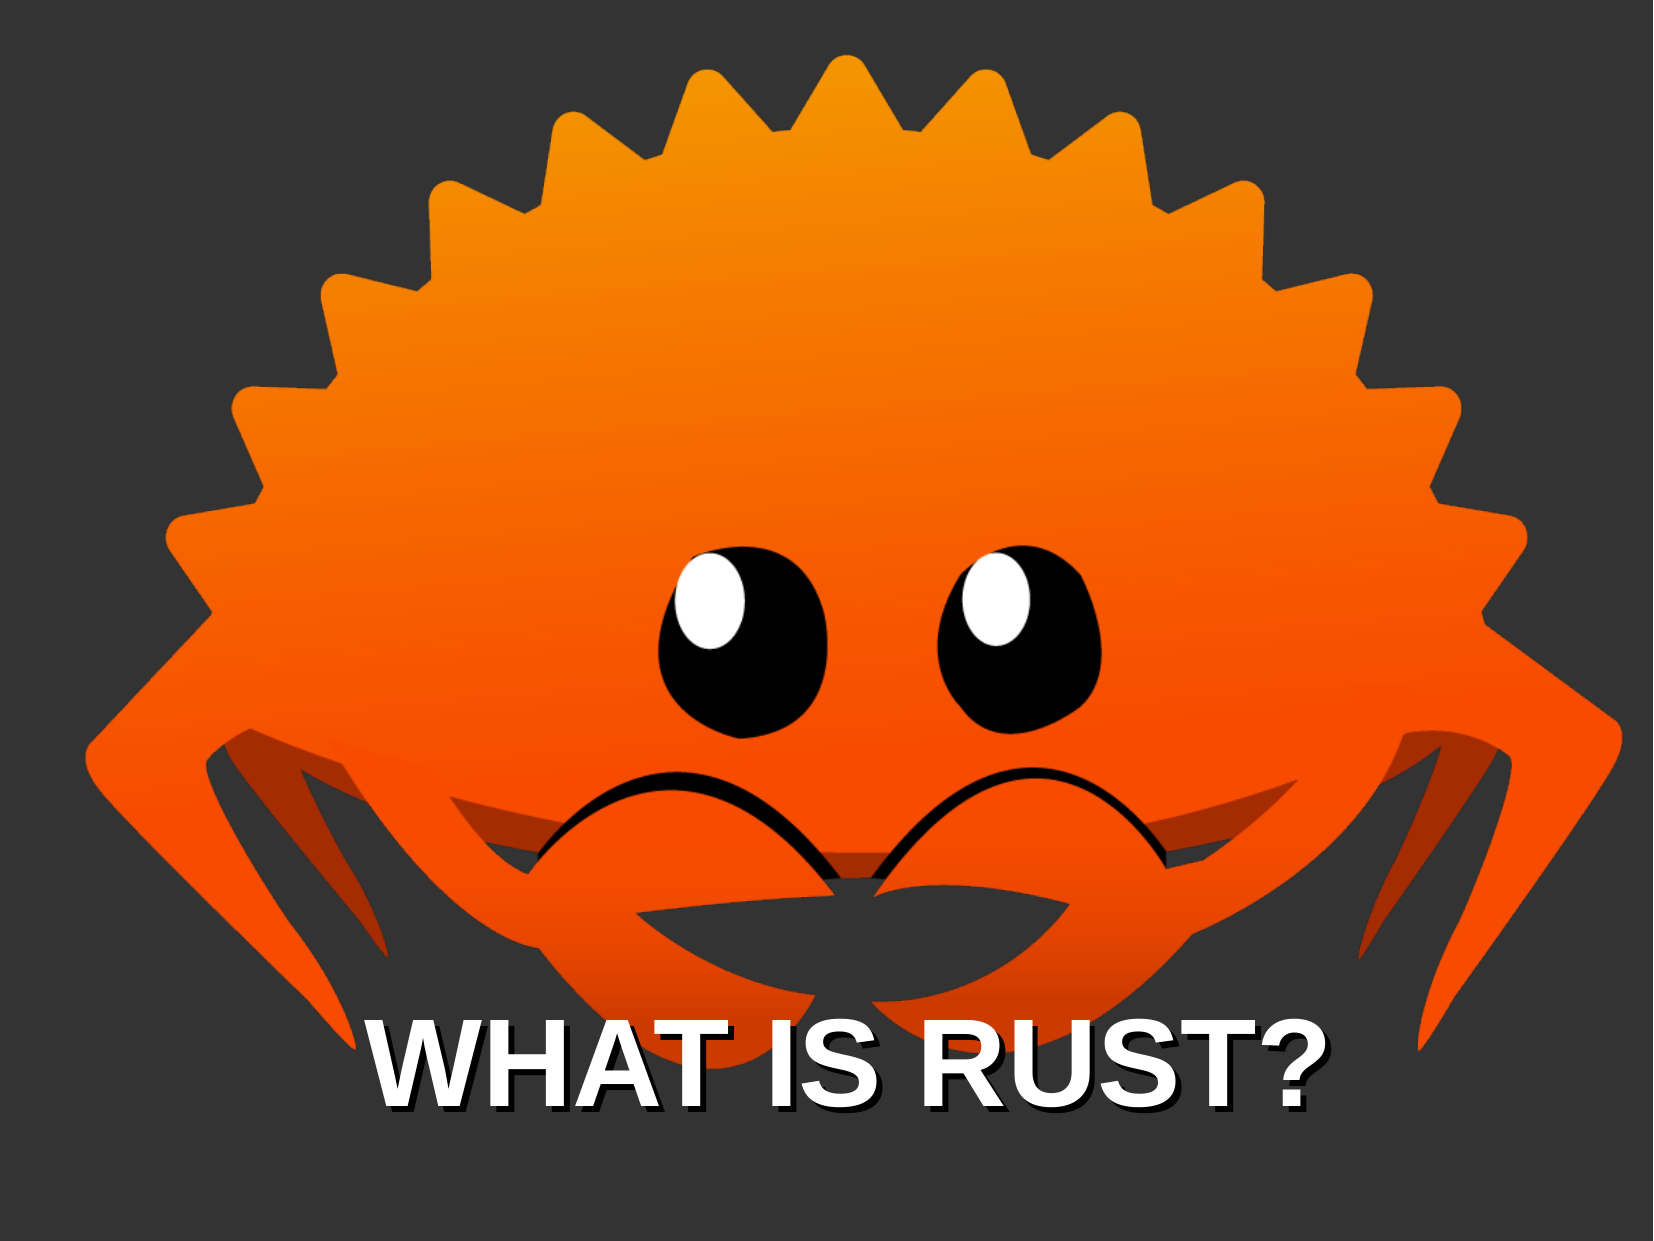

WHAT IS RUST?
# WHAT IS RUST?